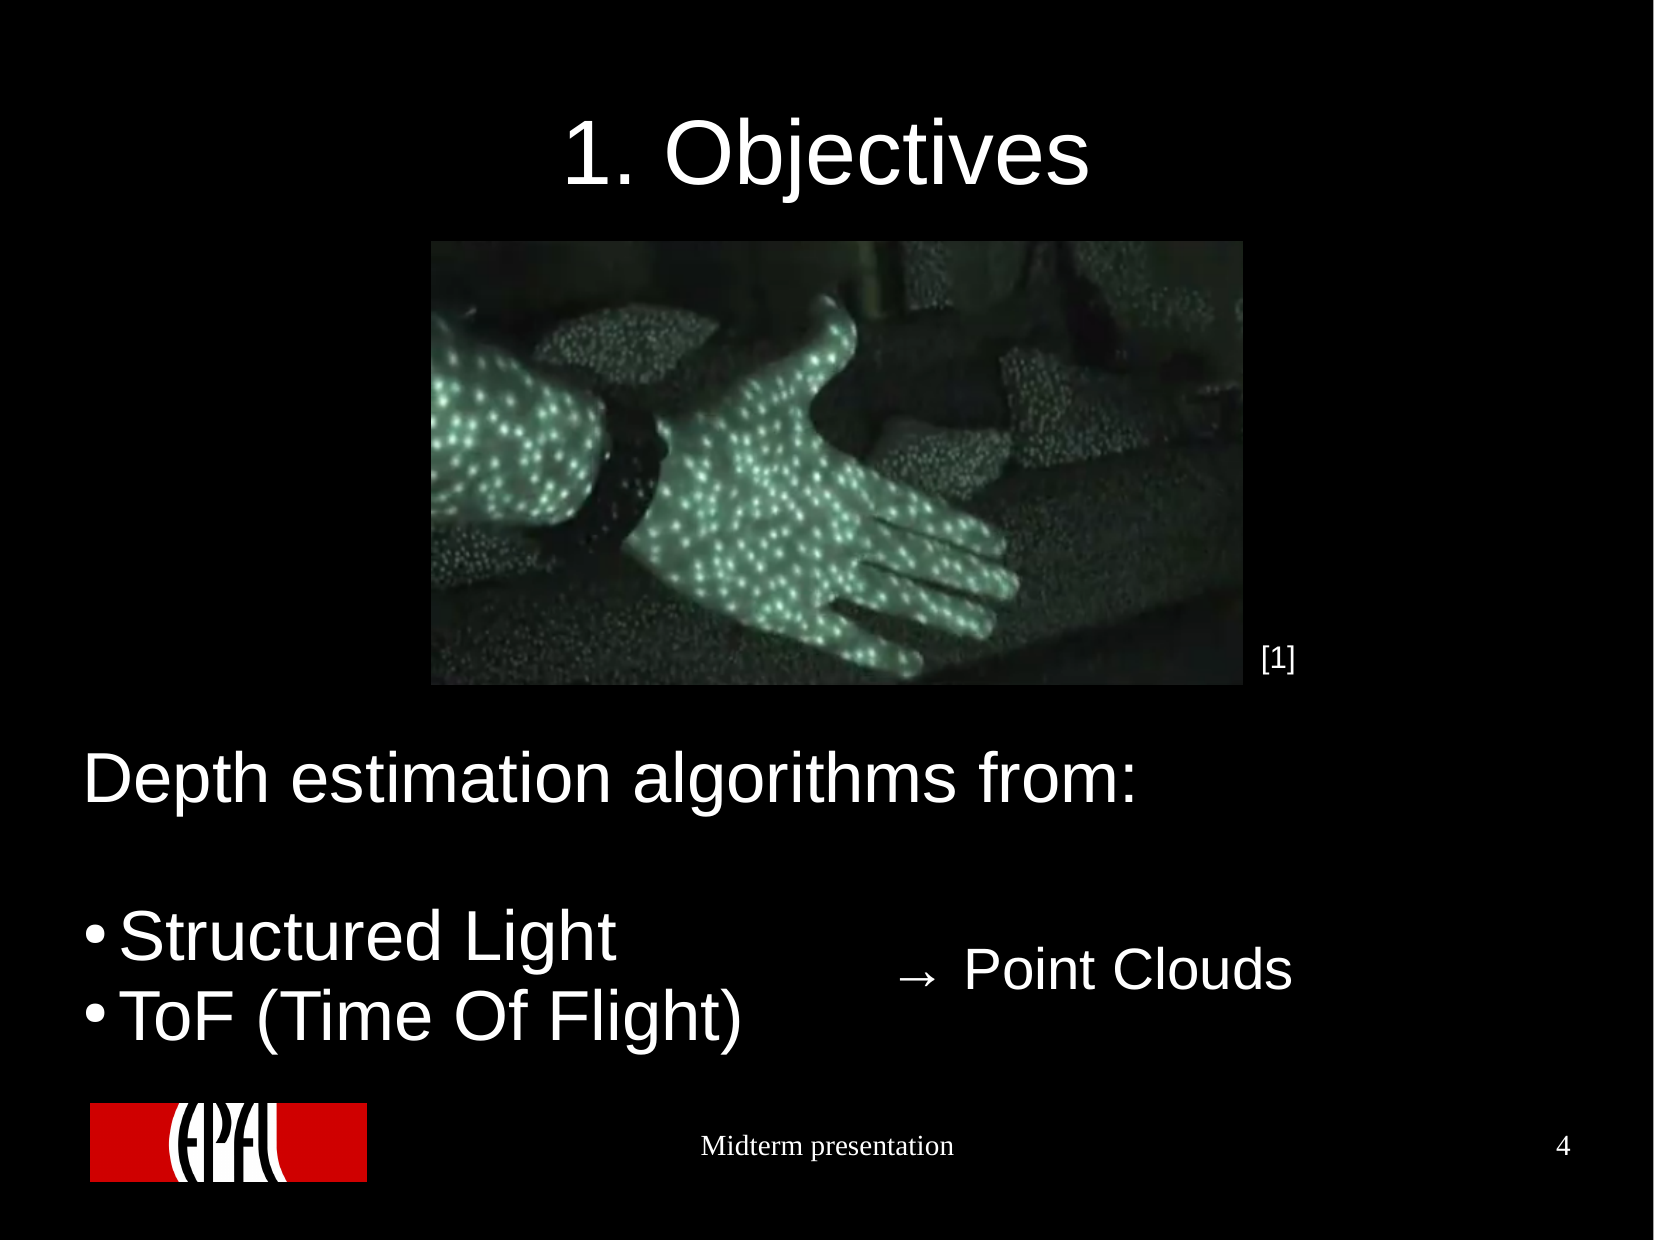

# 1. Objectives
[1]
Depth estimation algorithms from:
Structured Light
ToF (Time Of Flight)
→ Point Clouds
Midterm presentation
4